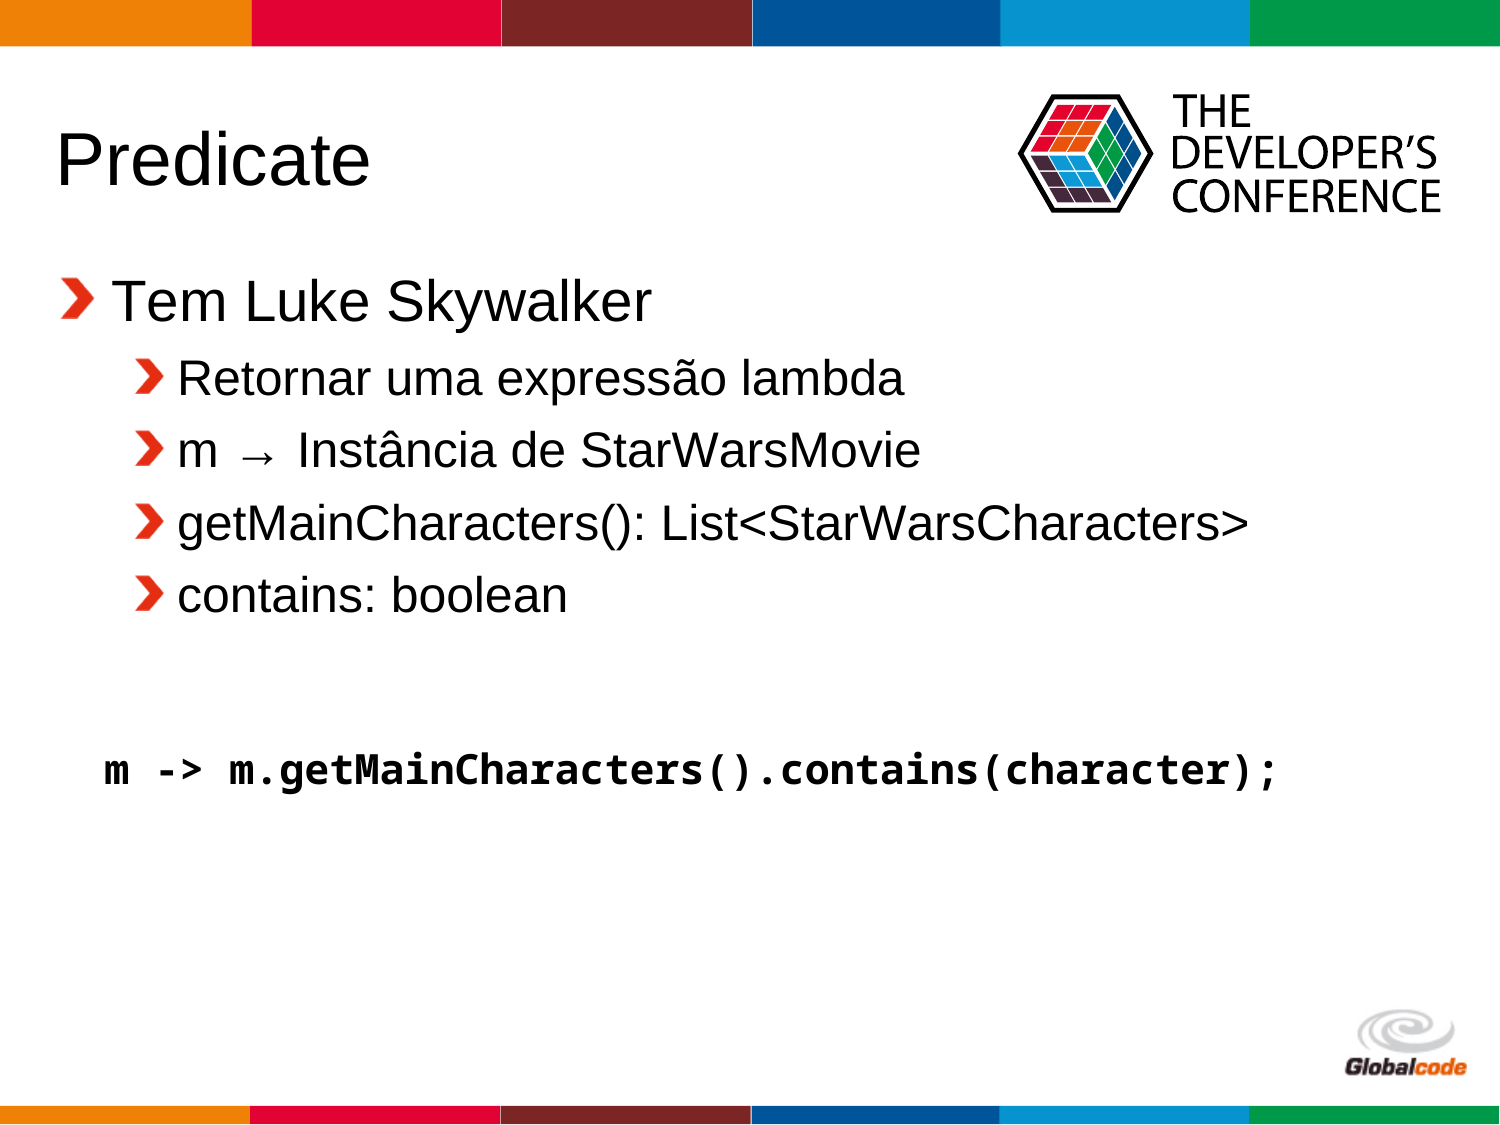

# Predicate
Tem Luke Skywalker
Retornar uma expressão lambda
m → Instância de StarWarsMovie
getMainCharacters(): List<StarWarsCharacters>
contains: boolean
m -> m.getMainCharacters().contains(character);